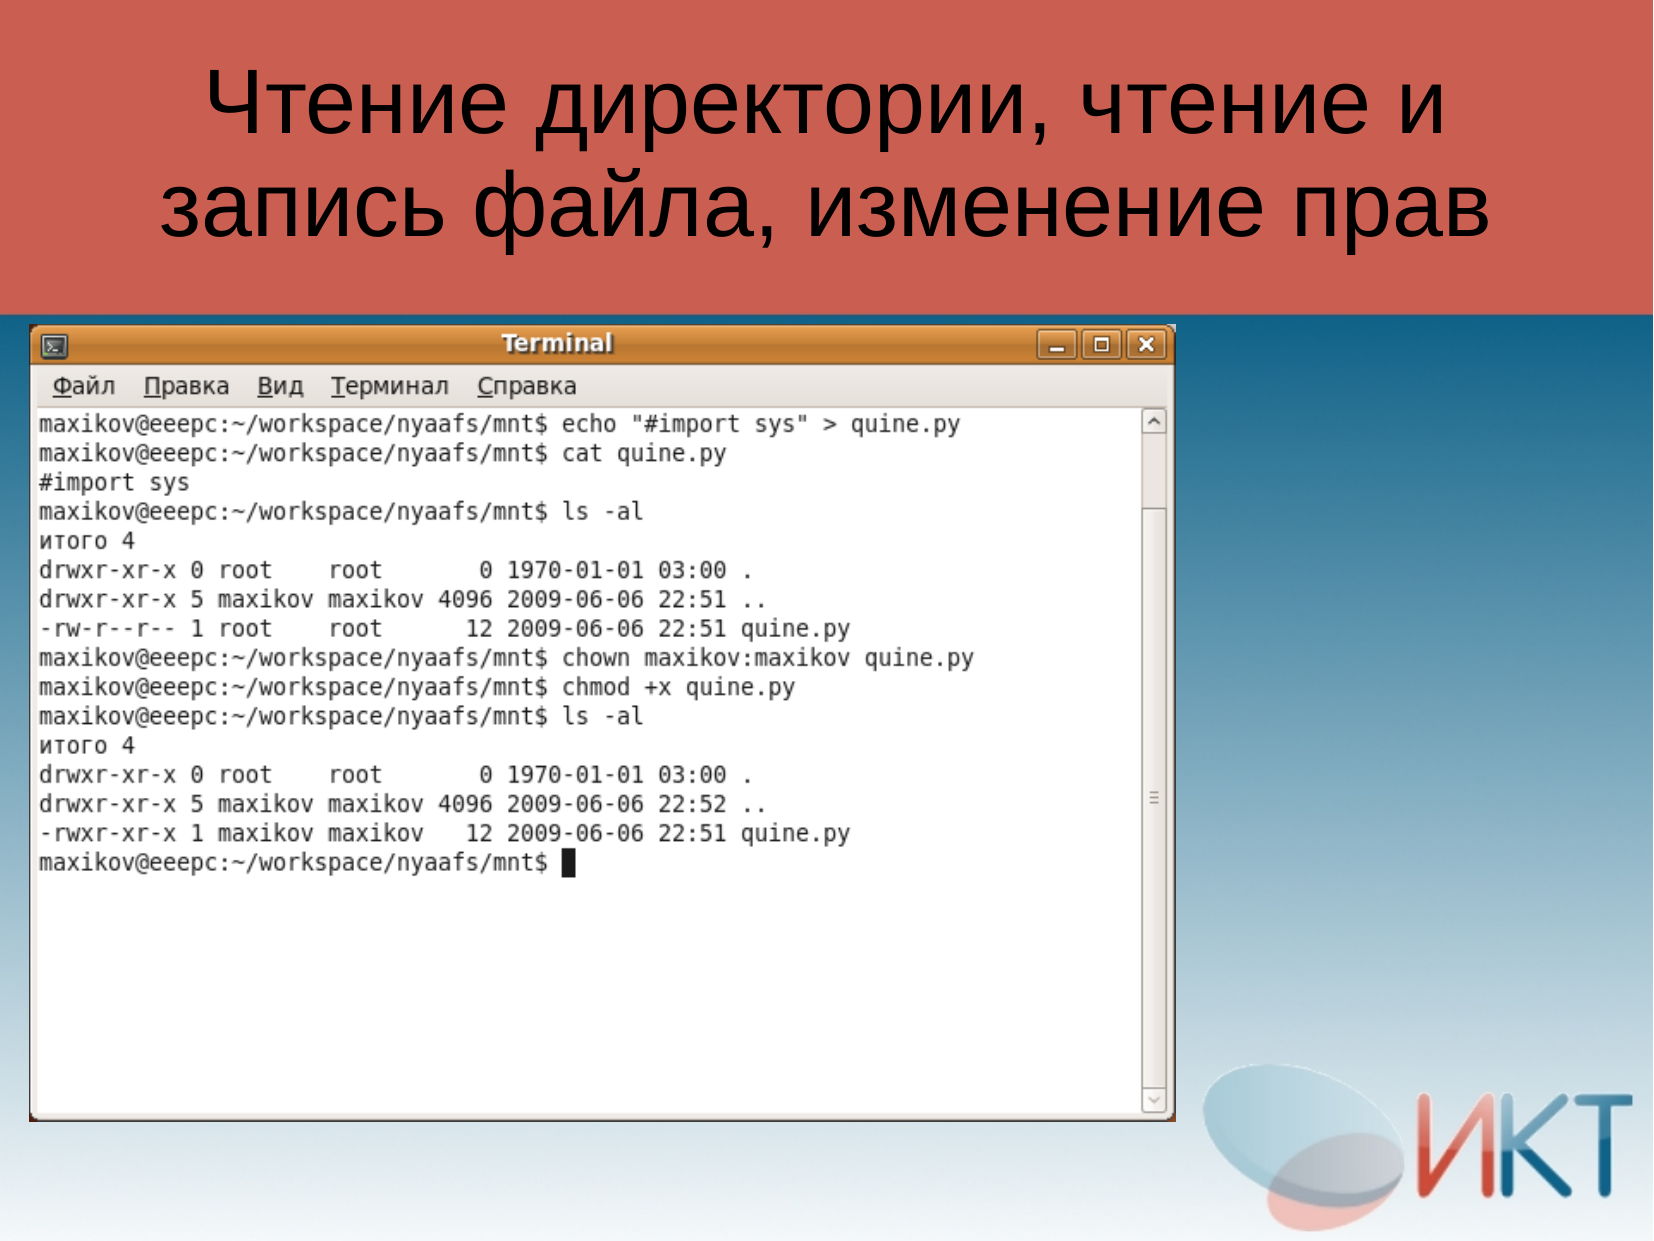

# Чтение директории, чтение и запись файла, изменение прав